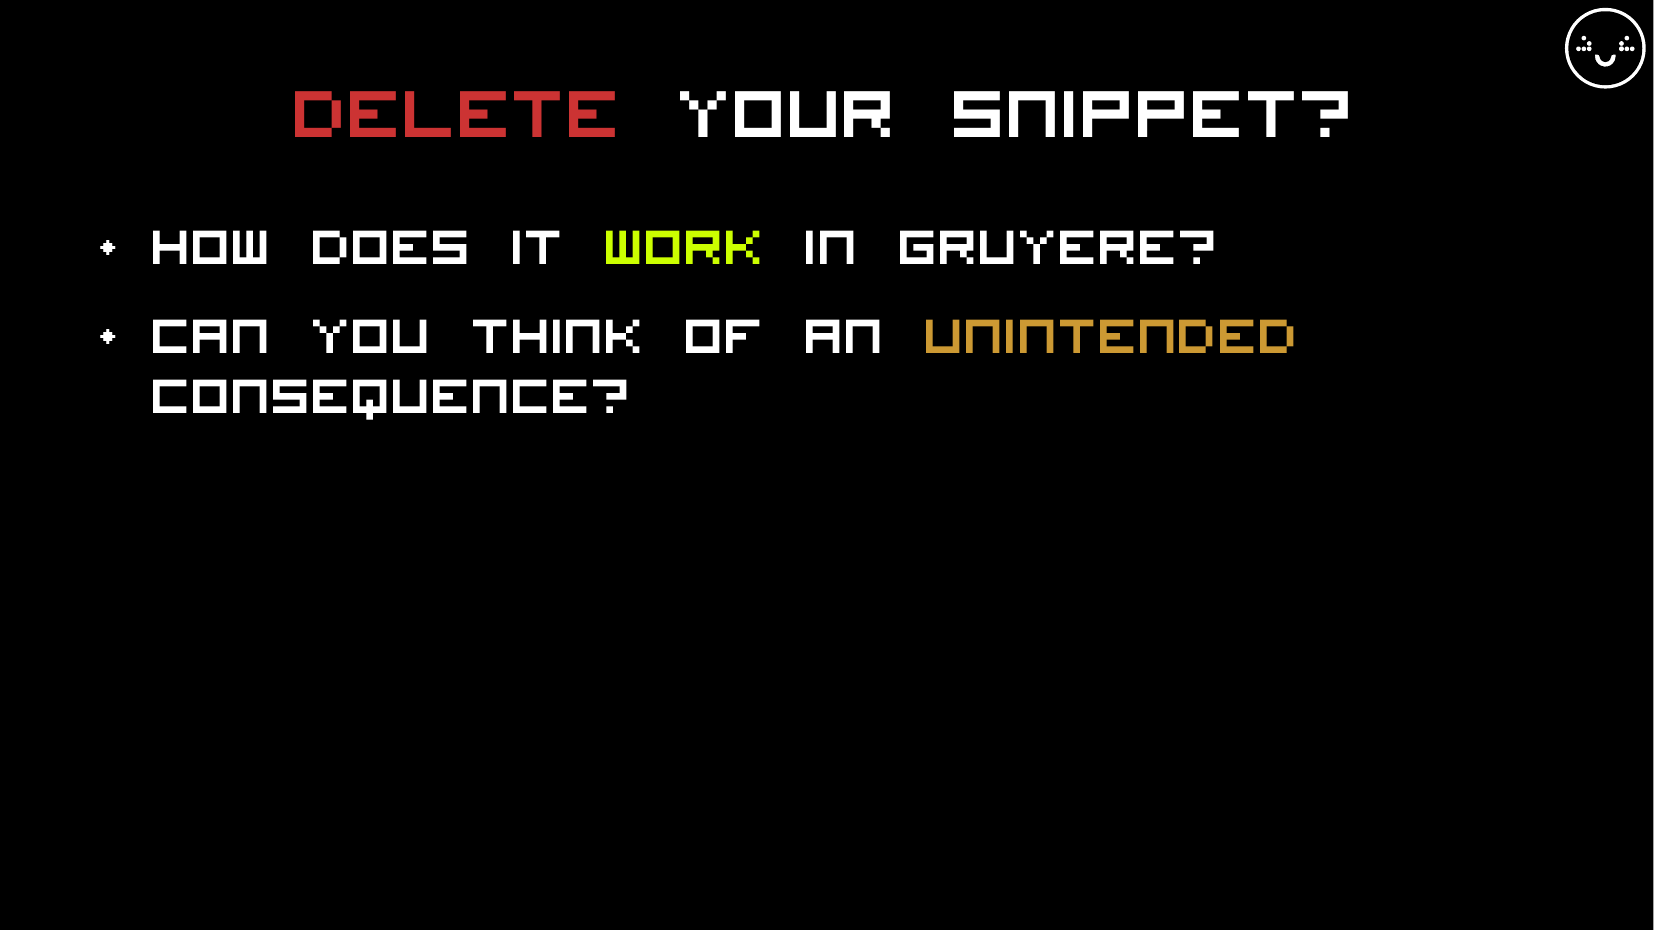

# Delete your snippet?
How does it work in gruyere?
Can you think of an unintended consequence?